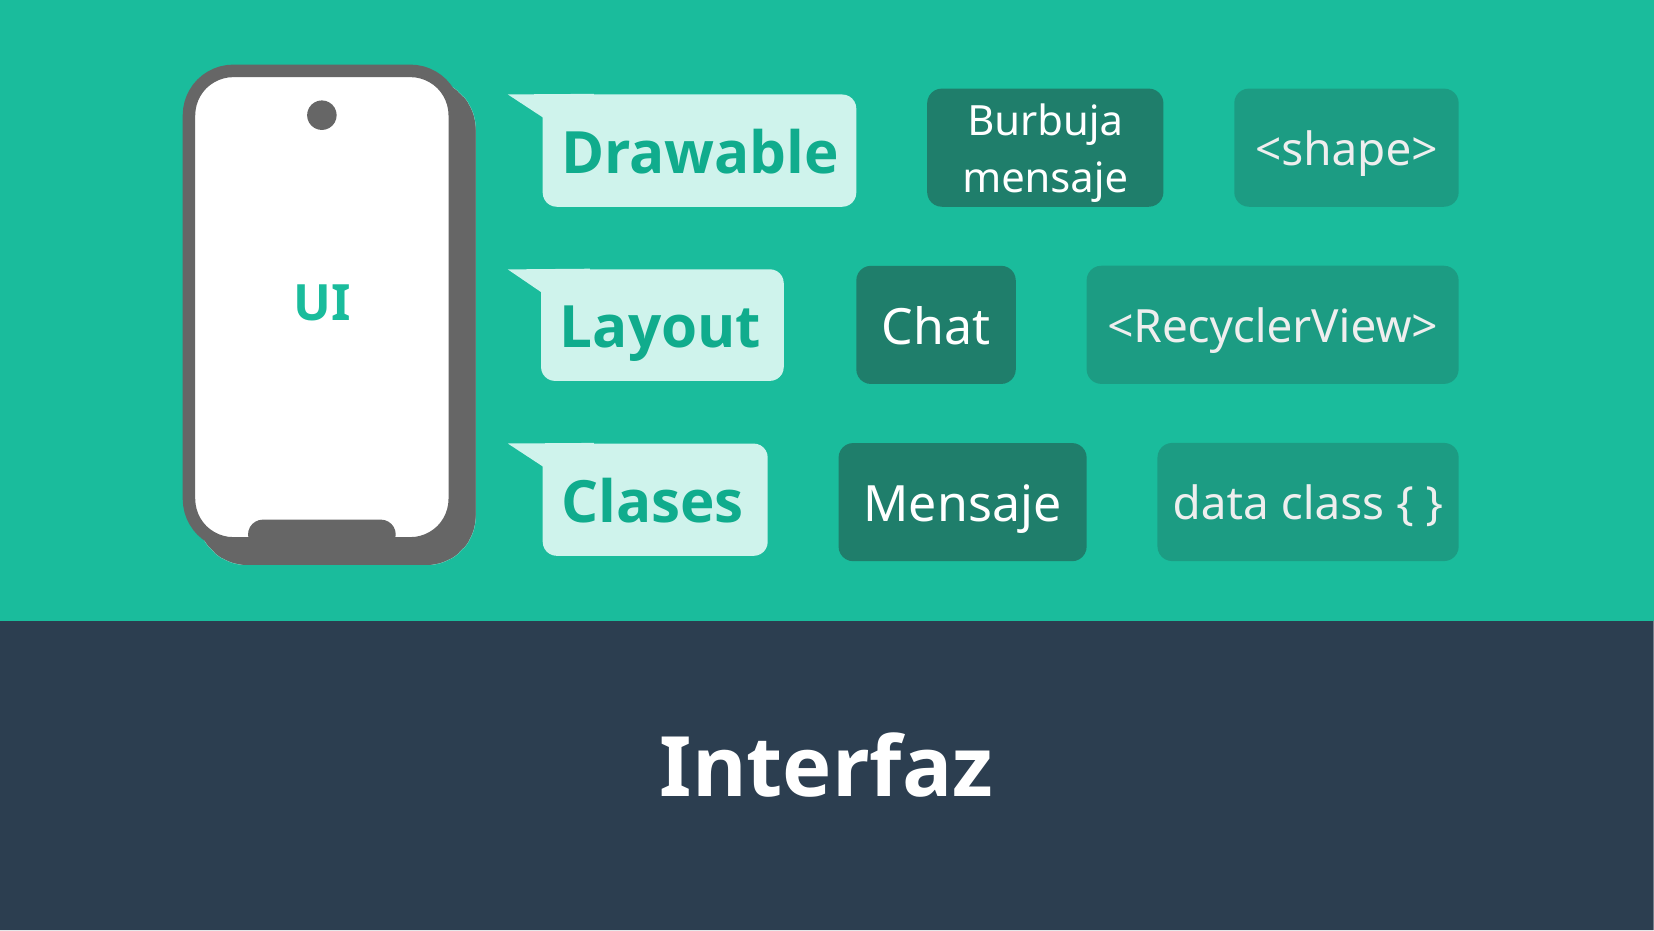

Burbuja
mensaje
<shape>
Drawable
UI
<RecyclerView>
Chat
Layout
Clases
data class { }
Mensaje
# Interfaz